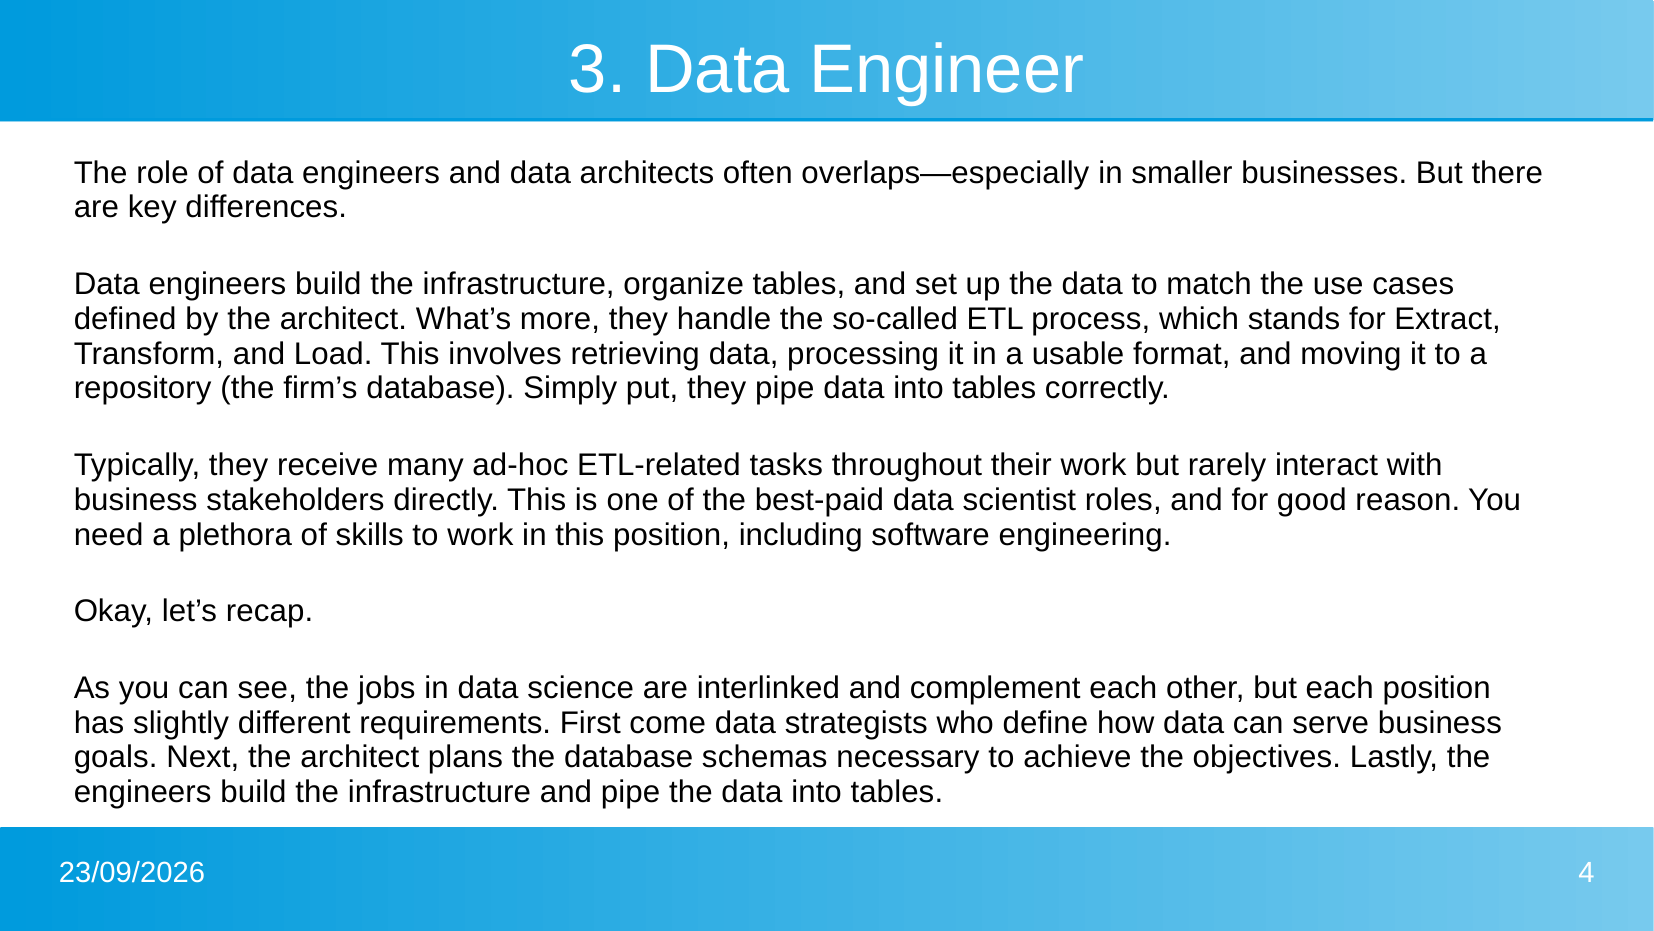

# 3. Data Engineer
The role of data engineers and data architects often overlaps—especially in smaller businesses. But there are key differences.
Data engineers build the infrastructure, organize tables, and set up the data to match the use cases defined by the architect. What’s more, they handle the so-called ETL process, which stands for Extract, Transform, and Load. This involves retrieving data, processing it in a usable format, and moving it to a repository (the firm’s database). Simply put, they pipe data into tables correctly.
Typically, they receive many ad-hoc ETL-related tasks throughout their work but rarely interact with business stakeholders directly. This is one of the best-paid data scientist roles, and for good reason. You need a plethora of skills to work in this position, including software engineering.
Okay, let’s recap.
As you can see, the jobs in data science are interlinked and complement each other, but each position has slightly different requirements. First come data strategists who define how data can serve business goals. Next, the architect plans the database schemas necessary to achieve the objectives. Lastly, the engineers build the infrastructure and pipe the data into tables.
4